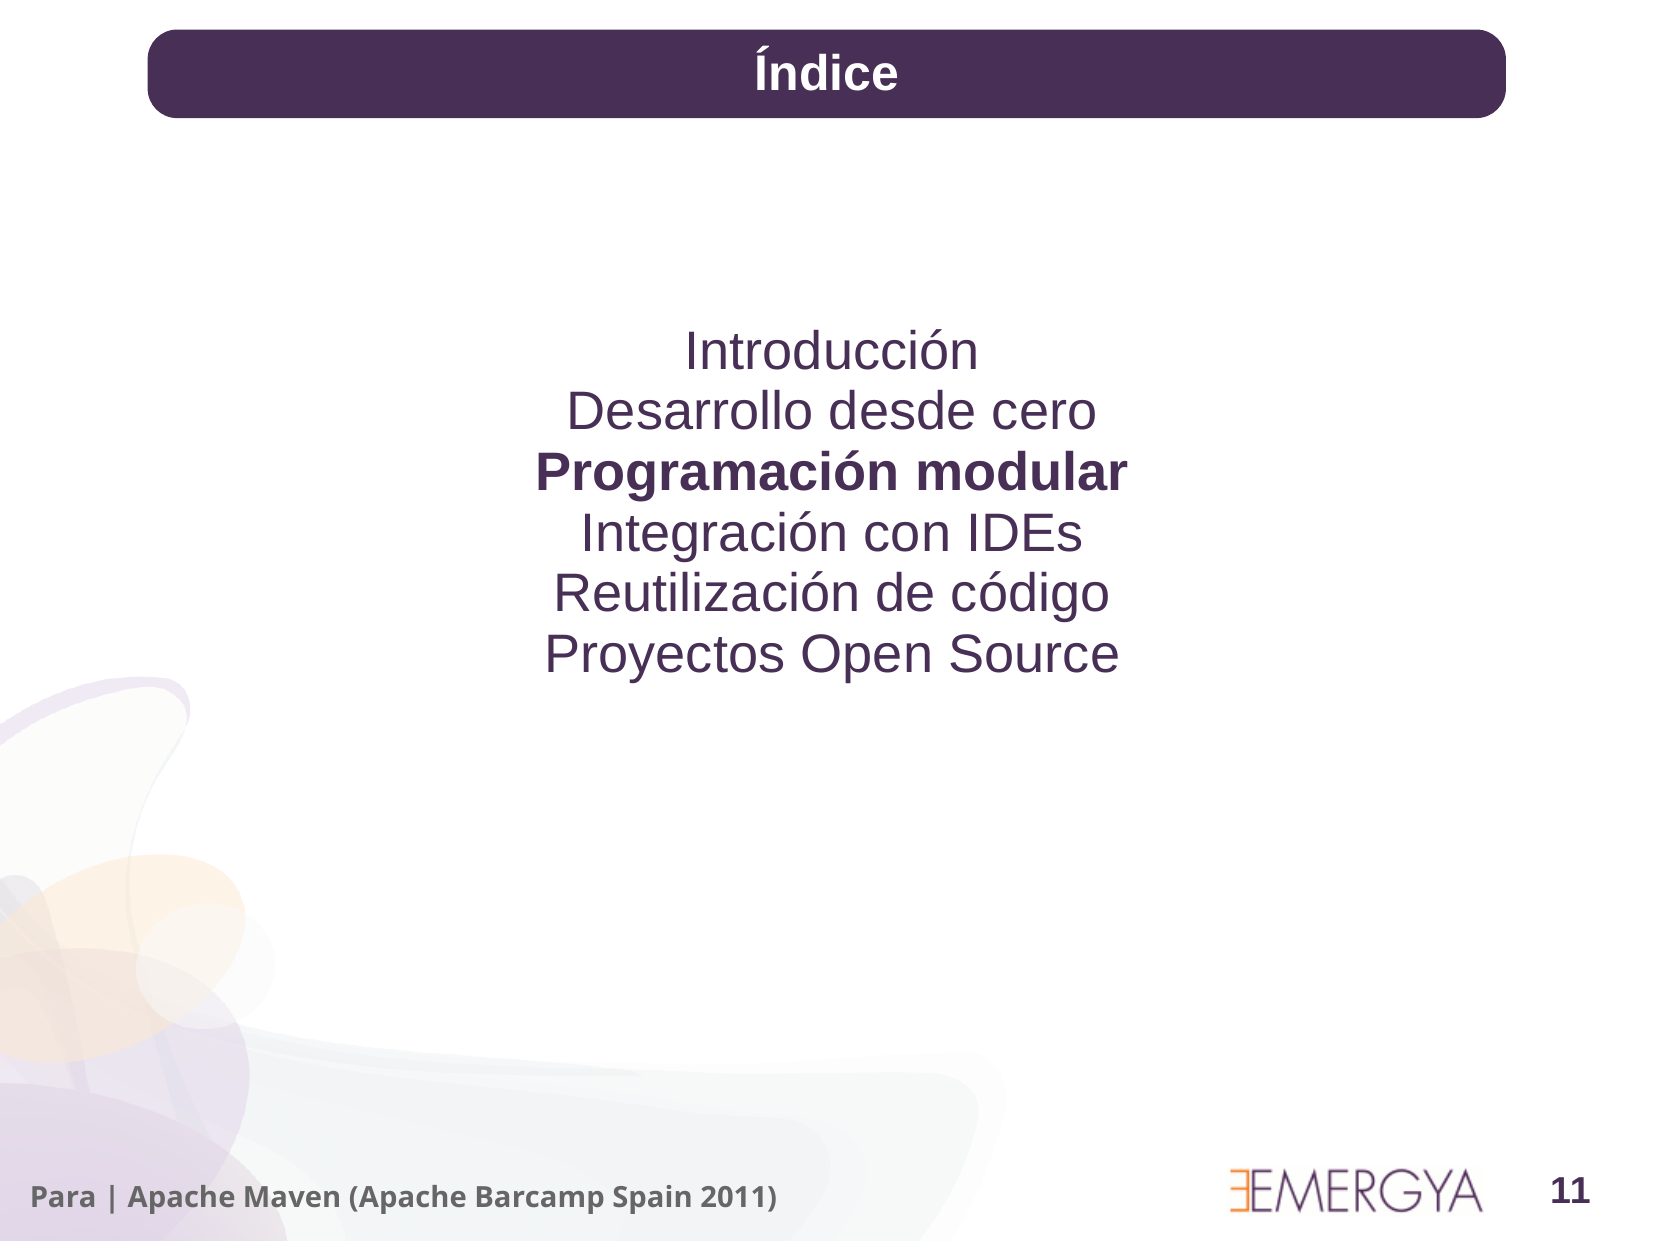

Índice
Introducción
Desarrollo desde cero
Programación modular
Integración con IDEs
Reutilización de código
Proyectos Open Source